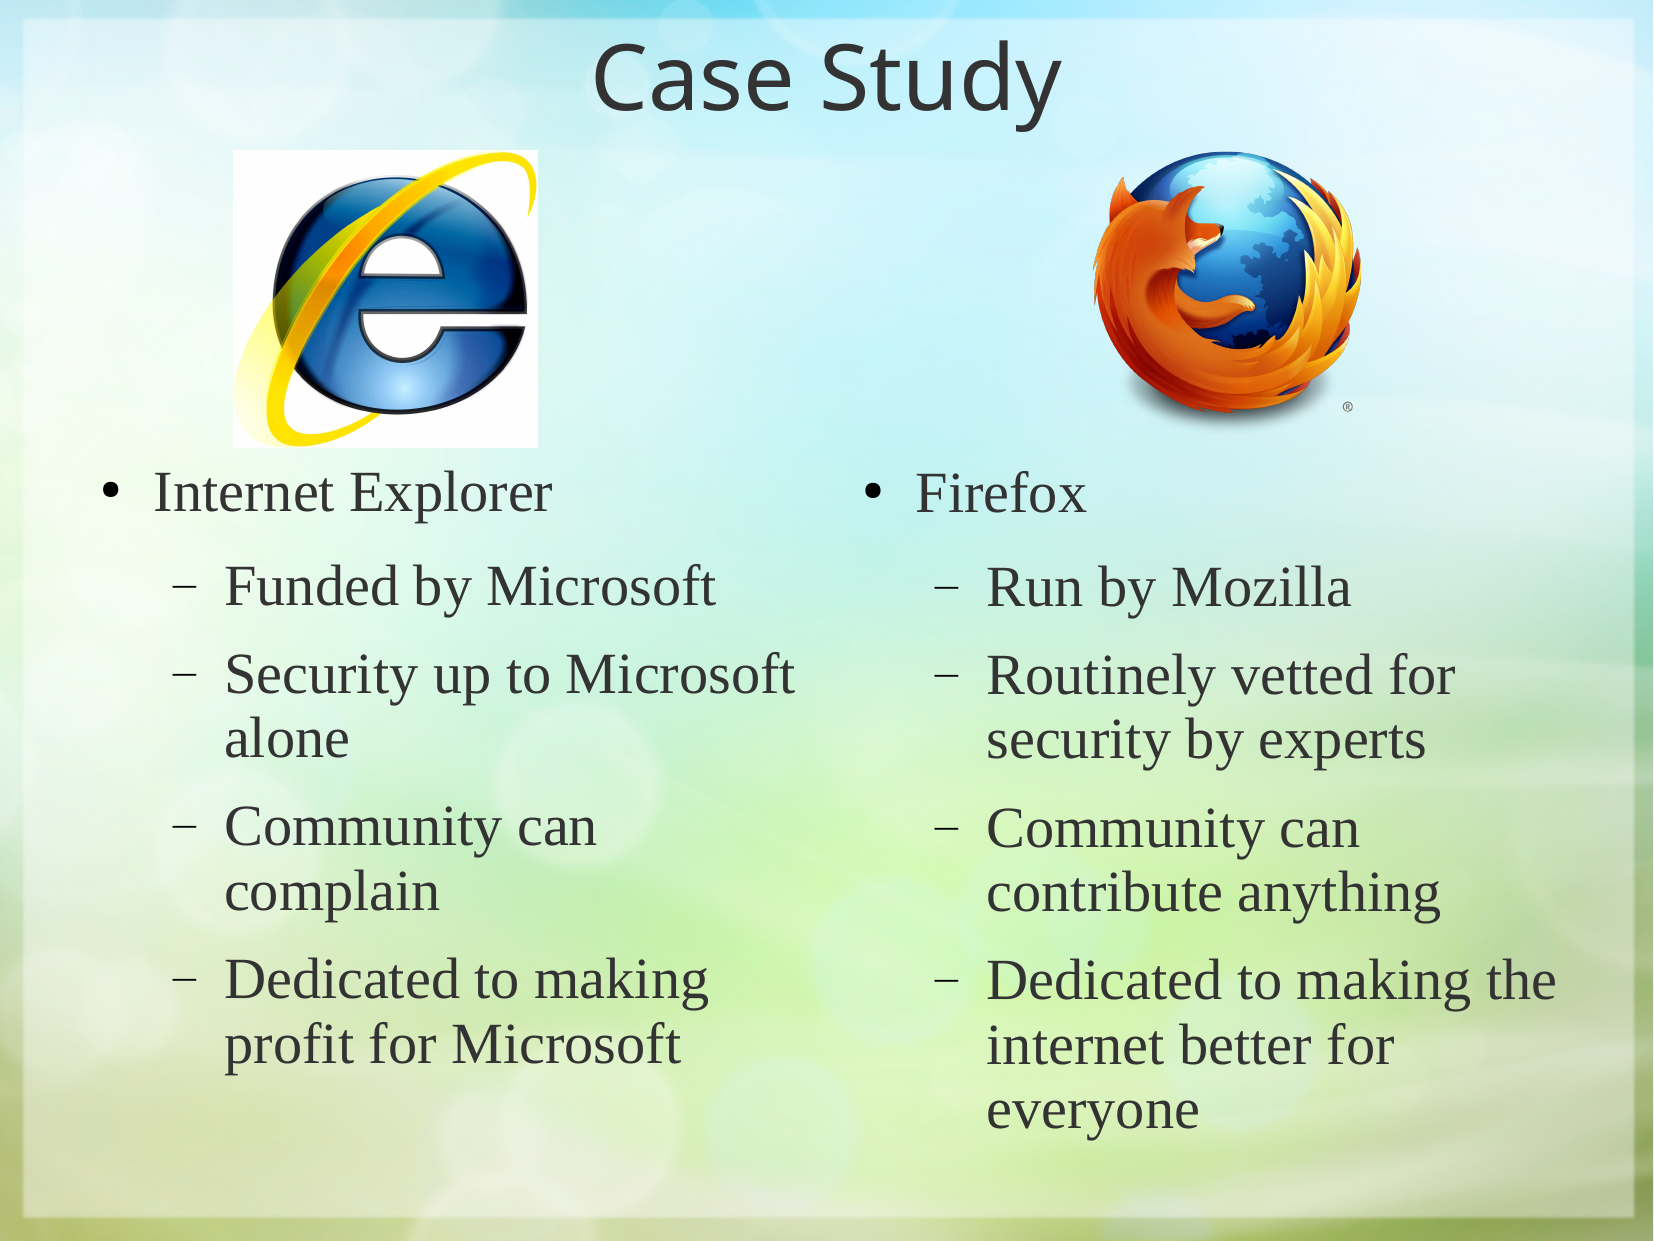

# Case Study
Internet Explorer
Funded by Microsoft
Security up to Microsoft alone
Community can complain
Dedicated to making profit for Microsoft
Firefox
Run by Mozilla
Routinely vetted for security by experts
Community can contribute anything
Dedicated to making the internet better for everyone